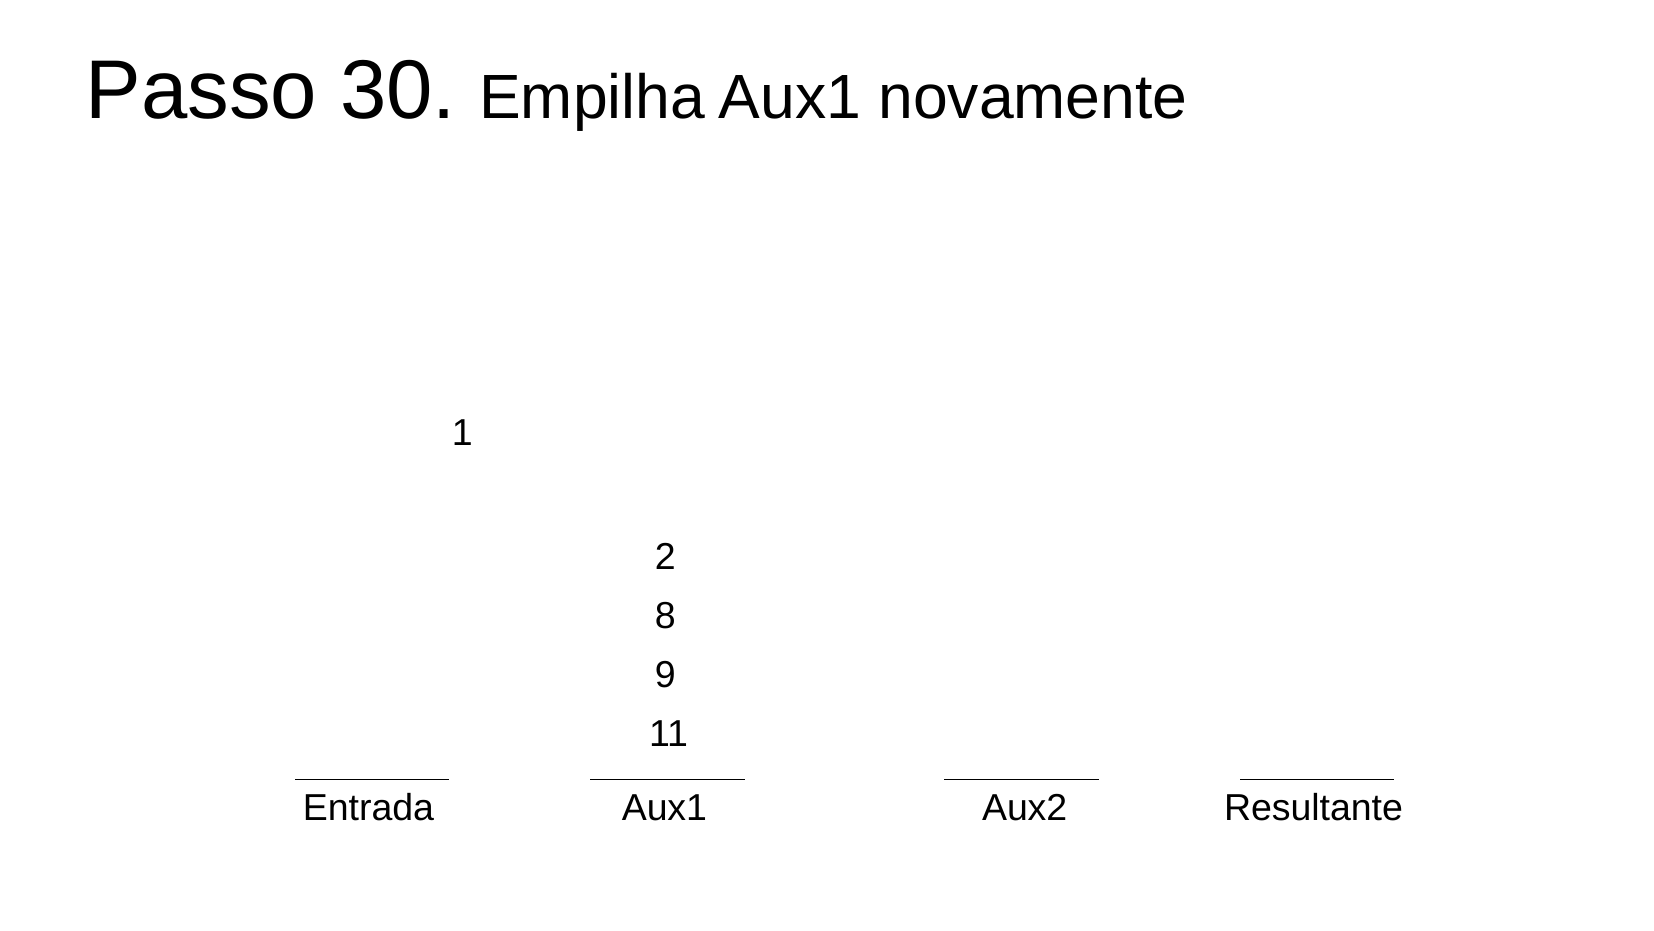

Passo 30. Empilha Aux1 novamente
1
2
8
9
11
Entrada
Aux1
Aux2
Resultante